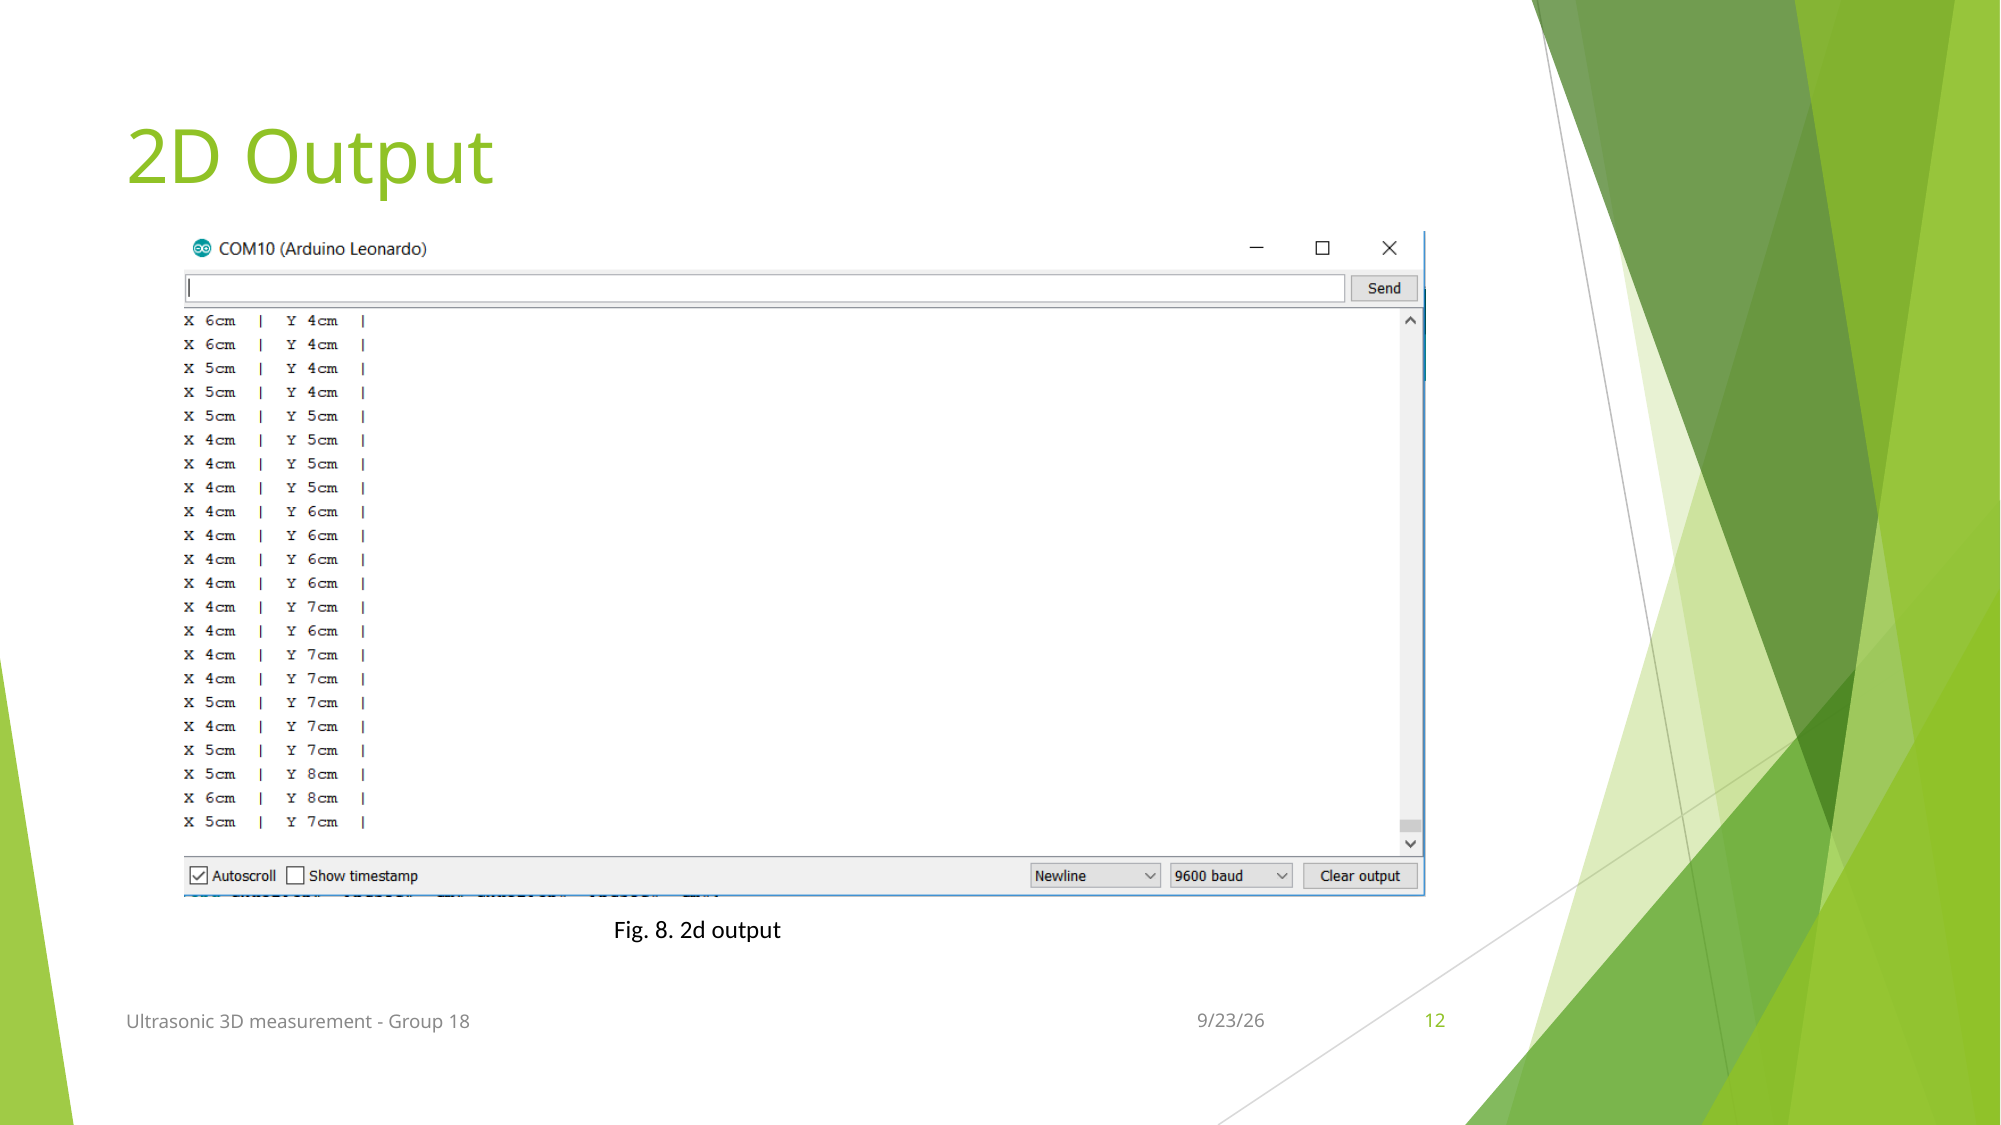

#
2D Output
Fig. 8. 2d output
Ultrasonic 3D measurement - Group 18